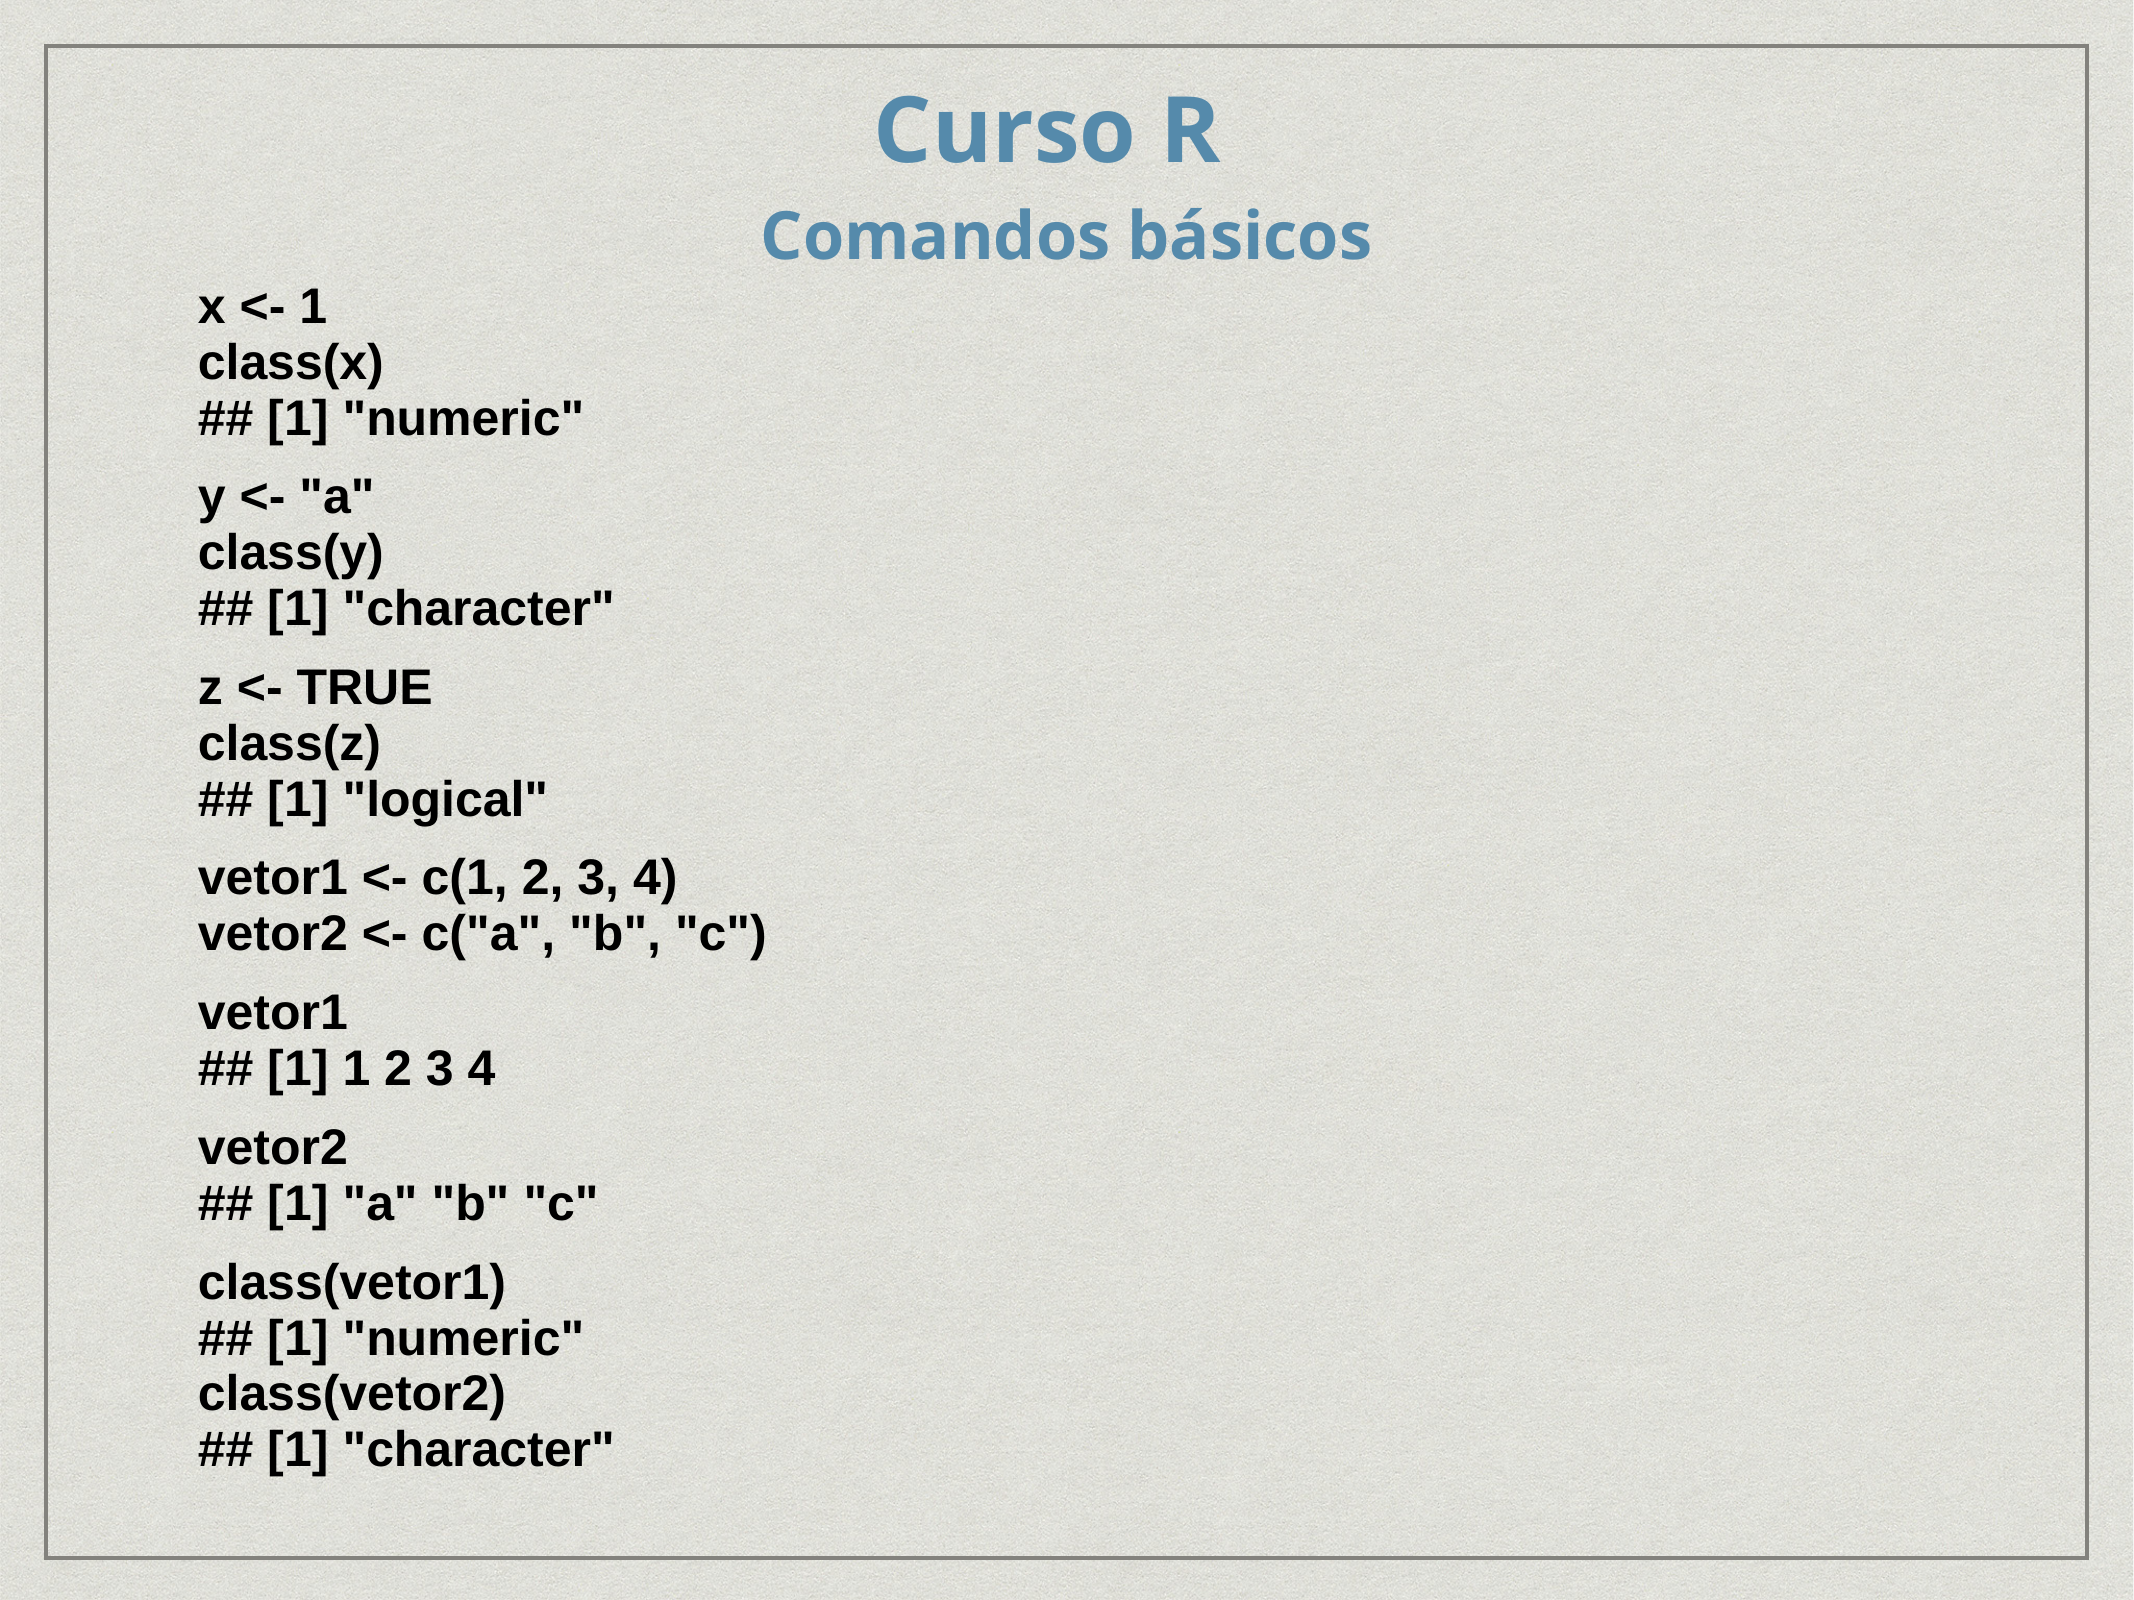

# Curso R Comandos básicos
x <- 1
class(x)
## [1] "numeric"
y <- "a"
class(y)
## [1] "character"
z <- TRUE
class(z)
## [1] "logical"
vetor1 <- c(1, 2, 3, 4)
vetor2 <- c("a", "b", "c")
vetor1
## [1] 1 2 3 4
vetor2
## [1] "a" "b" "c"
class(vetor1)
## [1] "numeric"
class(vetor2)
## [1] "character"